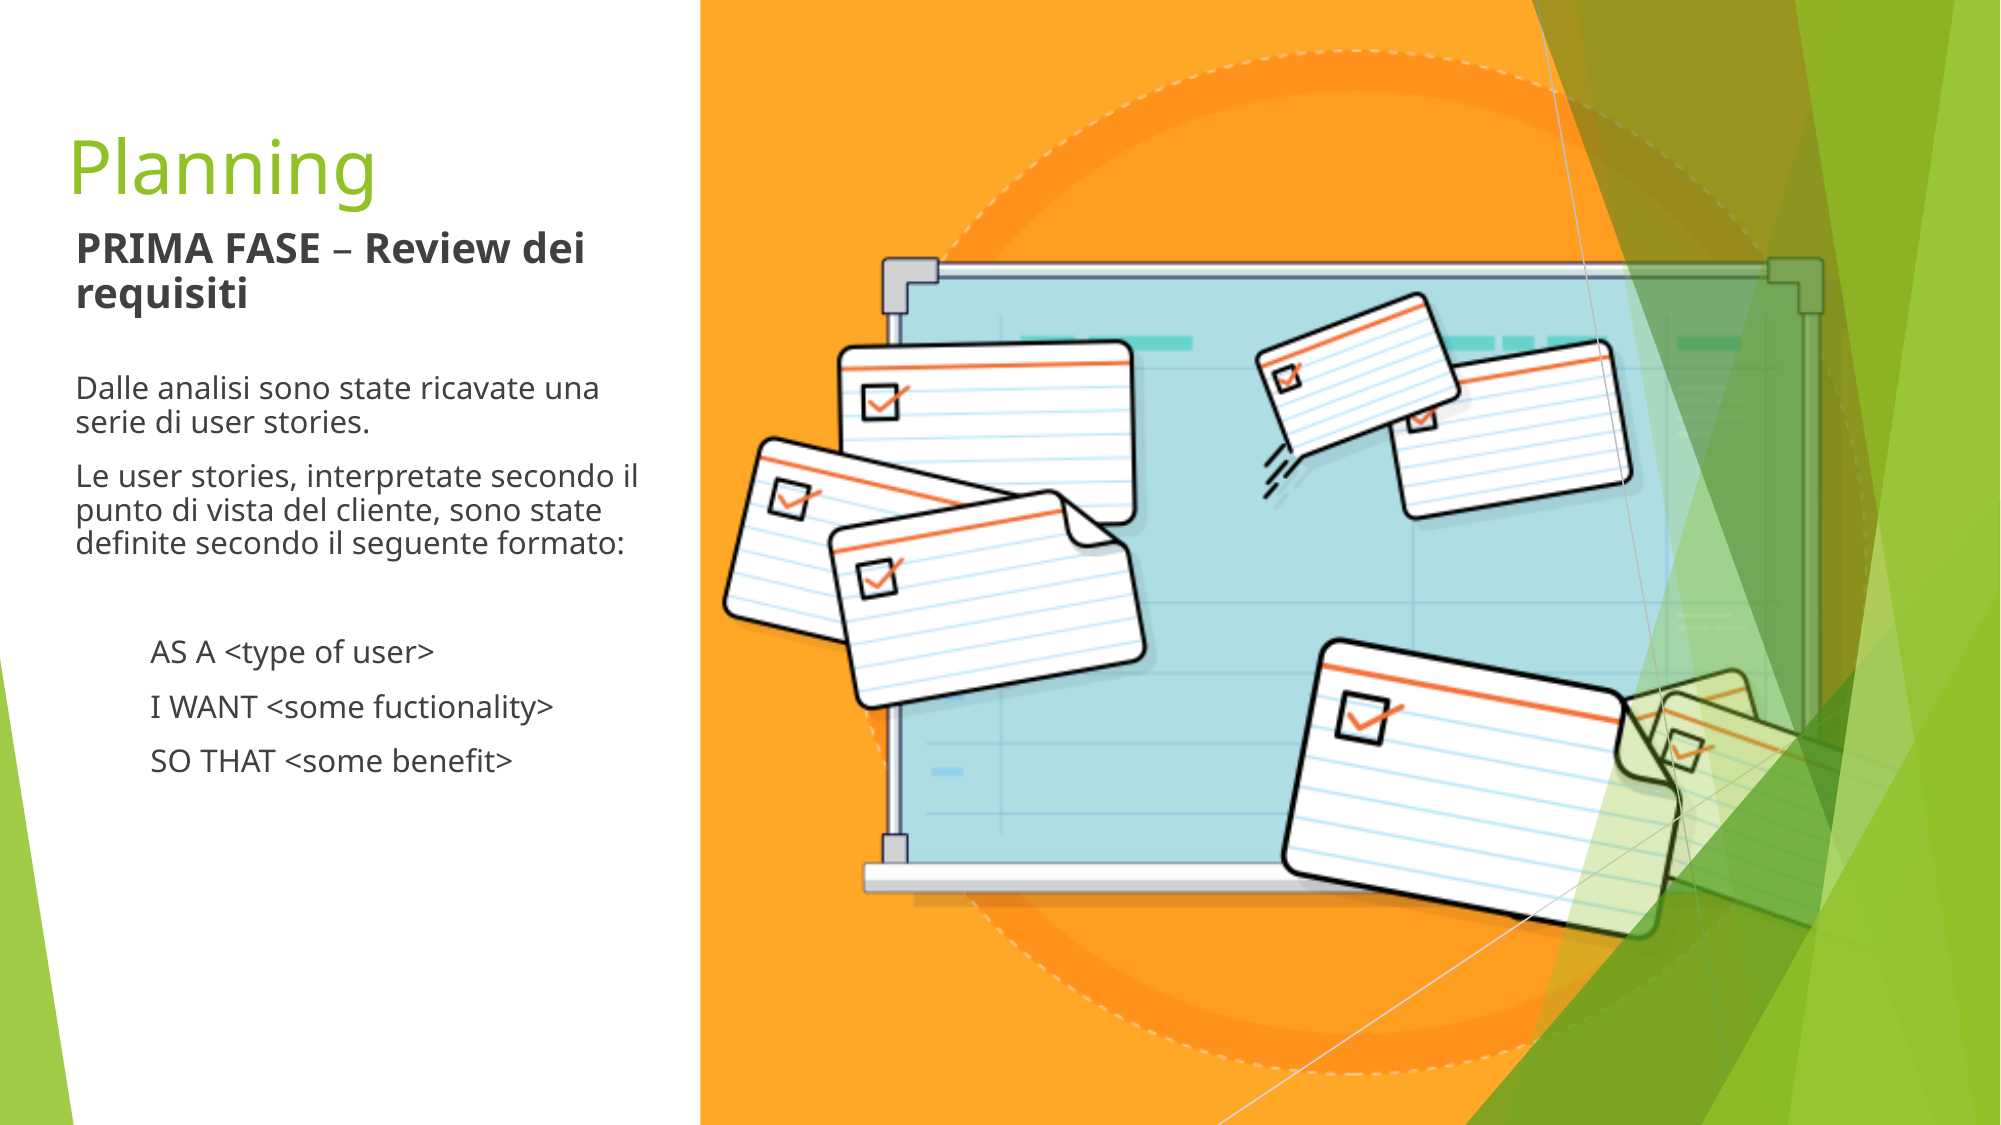

# Planning
PRIMA FASE – Review dei requisiti
Dalle analisi sono state ricavate una serie di user stories.
Le user stories, interpretate secondo il punto di vista del cliente, sono state definite secondo il seguente formato:
	AS A <type of user>
	I WANT <some fuctionality>
	SO THAT <some benefit>